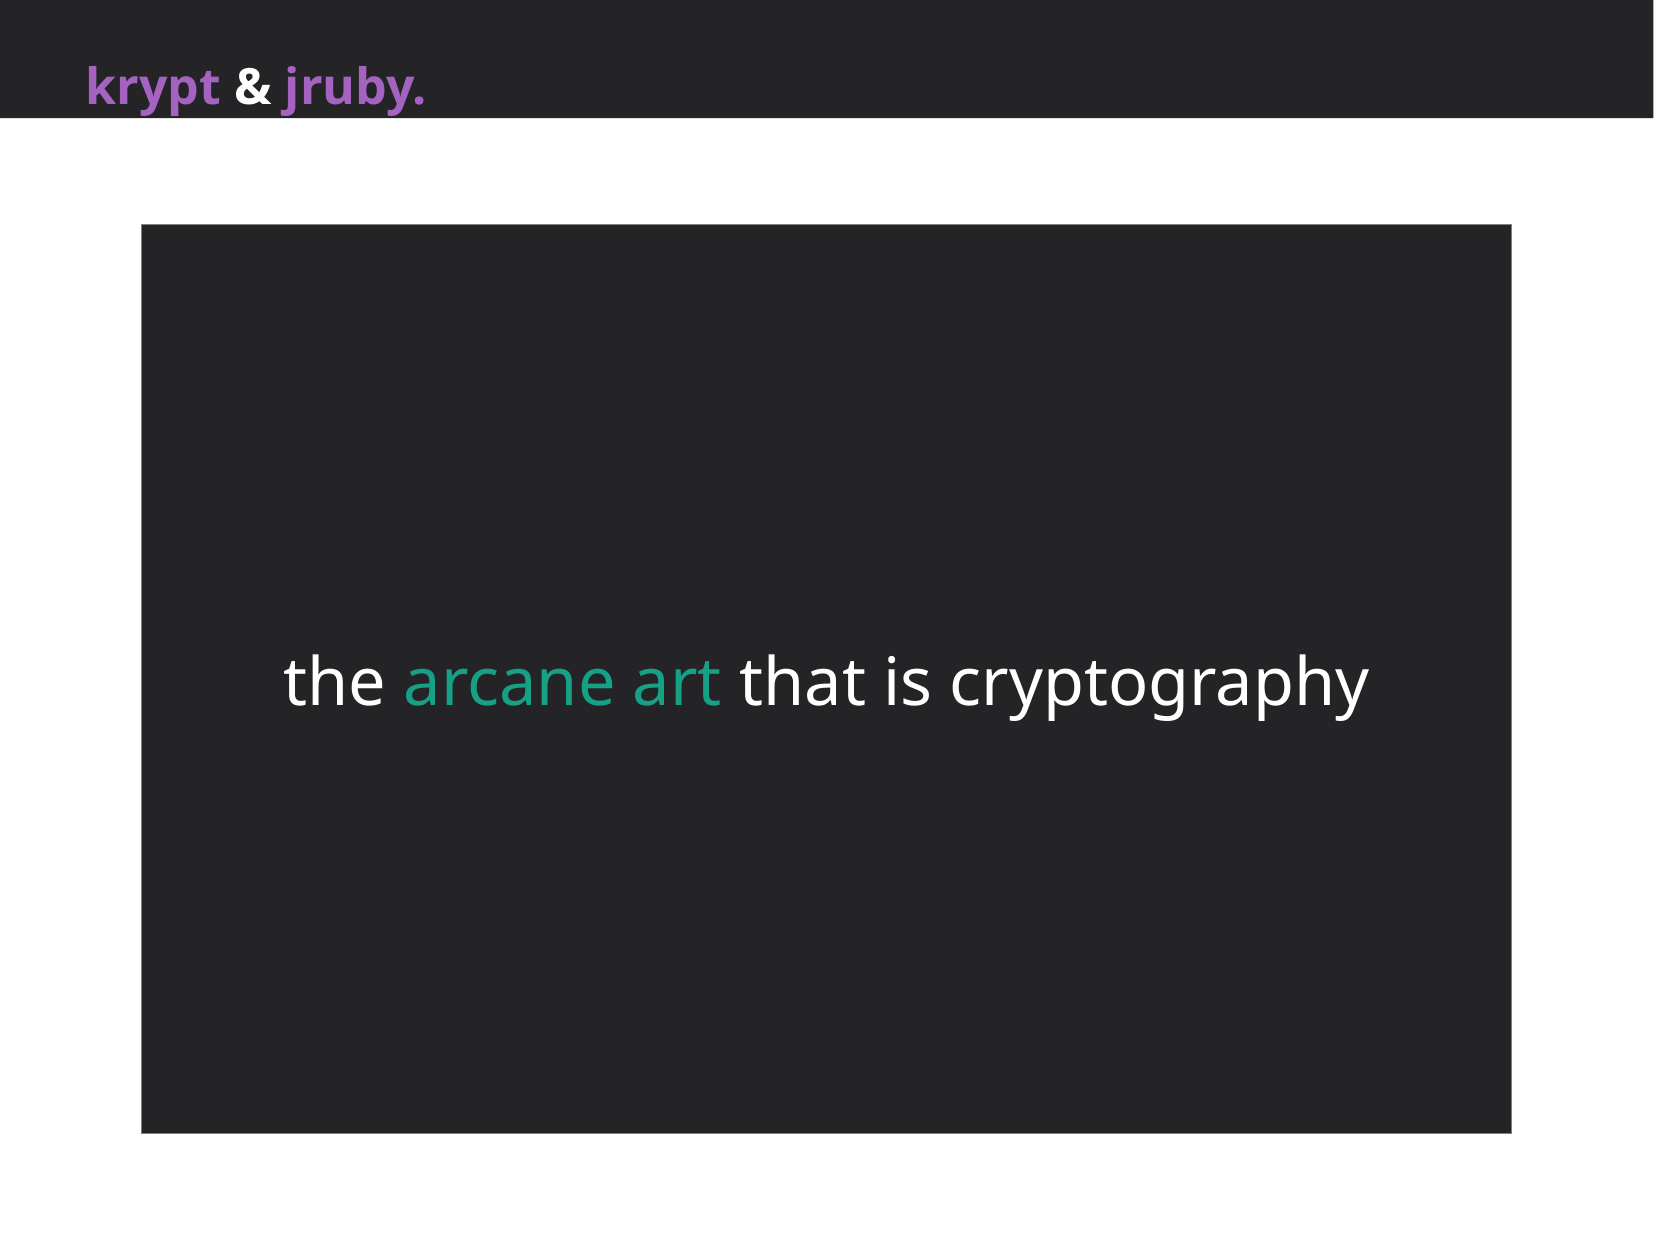

krypt & jruby.
the arcane art that is cryptography